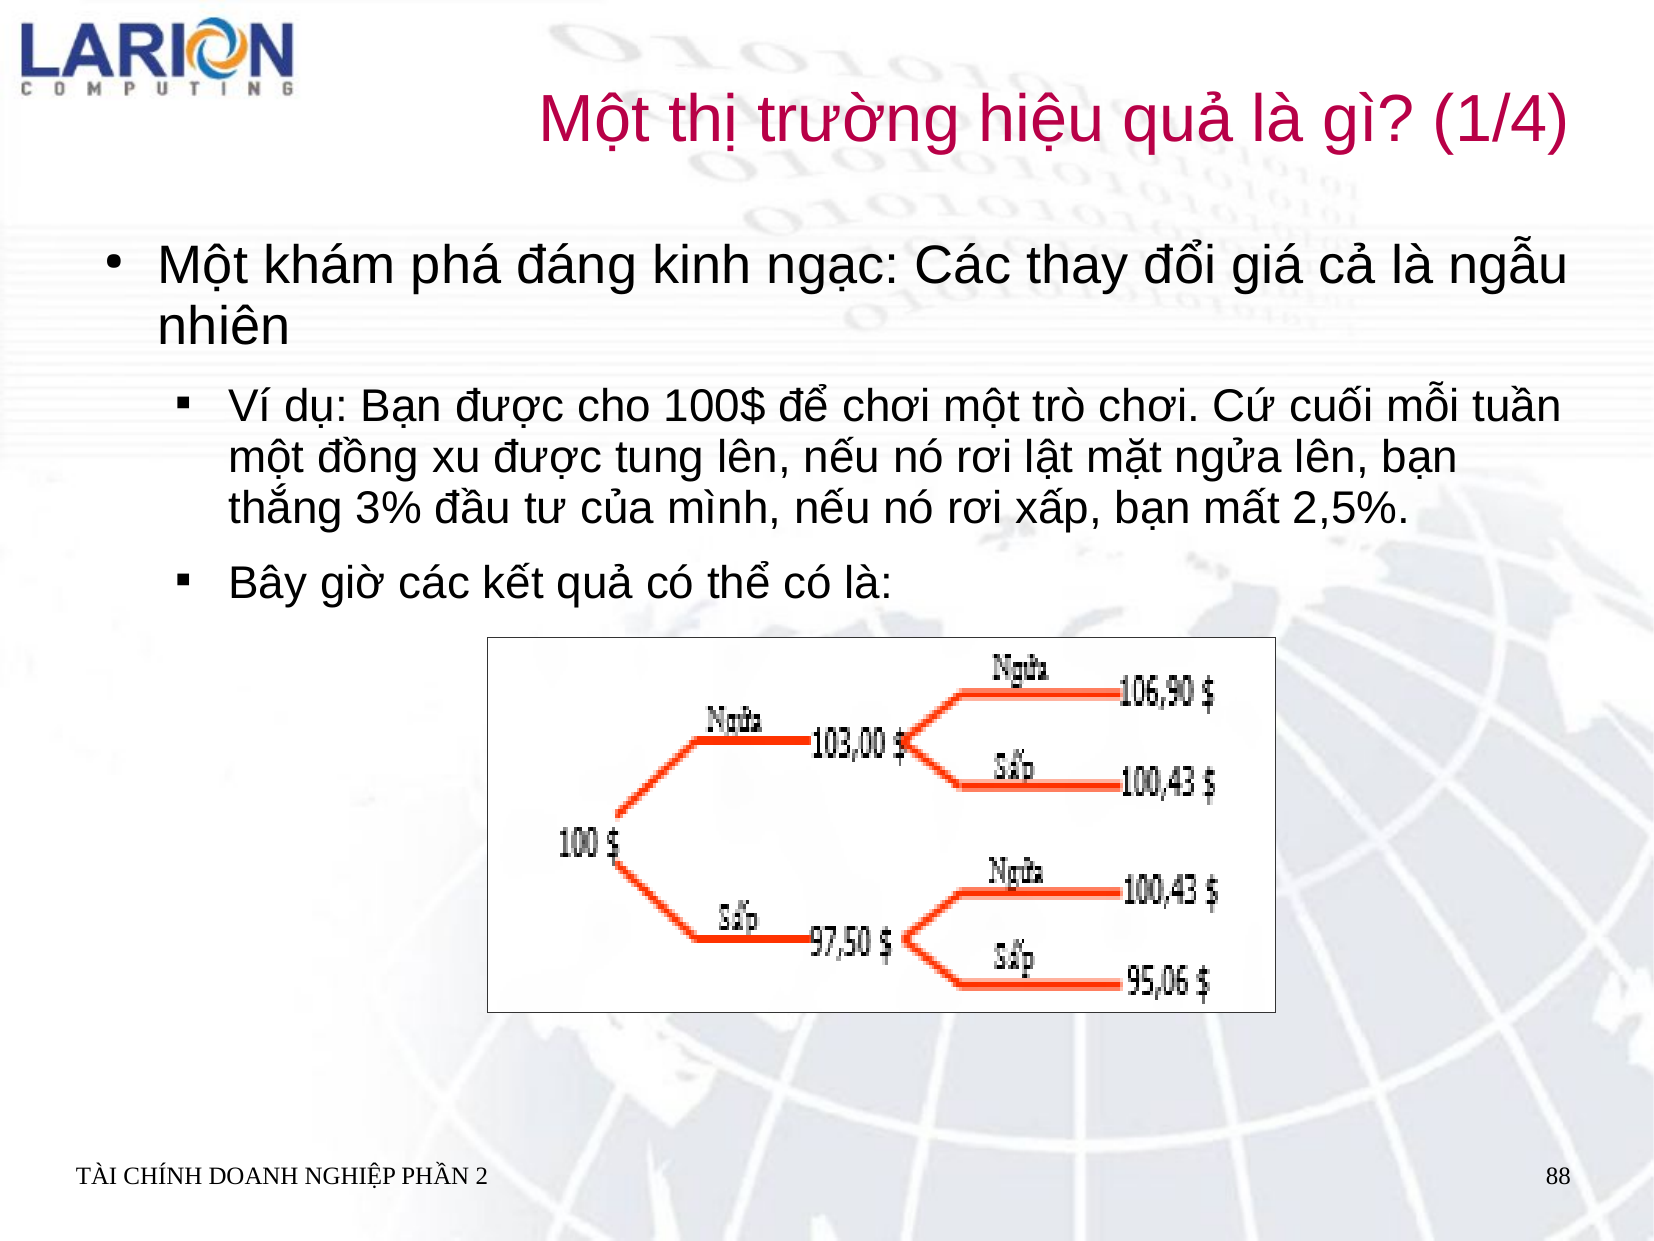

# Một thị trường hiệu quả là gì? (1/4)
Một khám phá đáng kinh ngạc: Các thay đổi giá cả là ngẫu nhiên
Ví dụ: Bạn được cho 100$ để chơi một trò chơi. Cứ cuối mỗi tuần một đồng xu được tung lên, nếu nó rơi lật mặt ngửa lên, bạn thắng 3% đầu tư của mình, nếu nó rơi xấp, bạn mất 2,5%.
Bây giờ các kết quả có thể có là:
TÀI CHÍNH DOANH NGHIỆP PHẦN 2
88